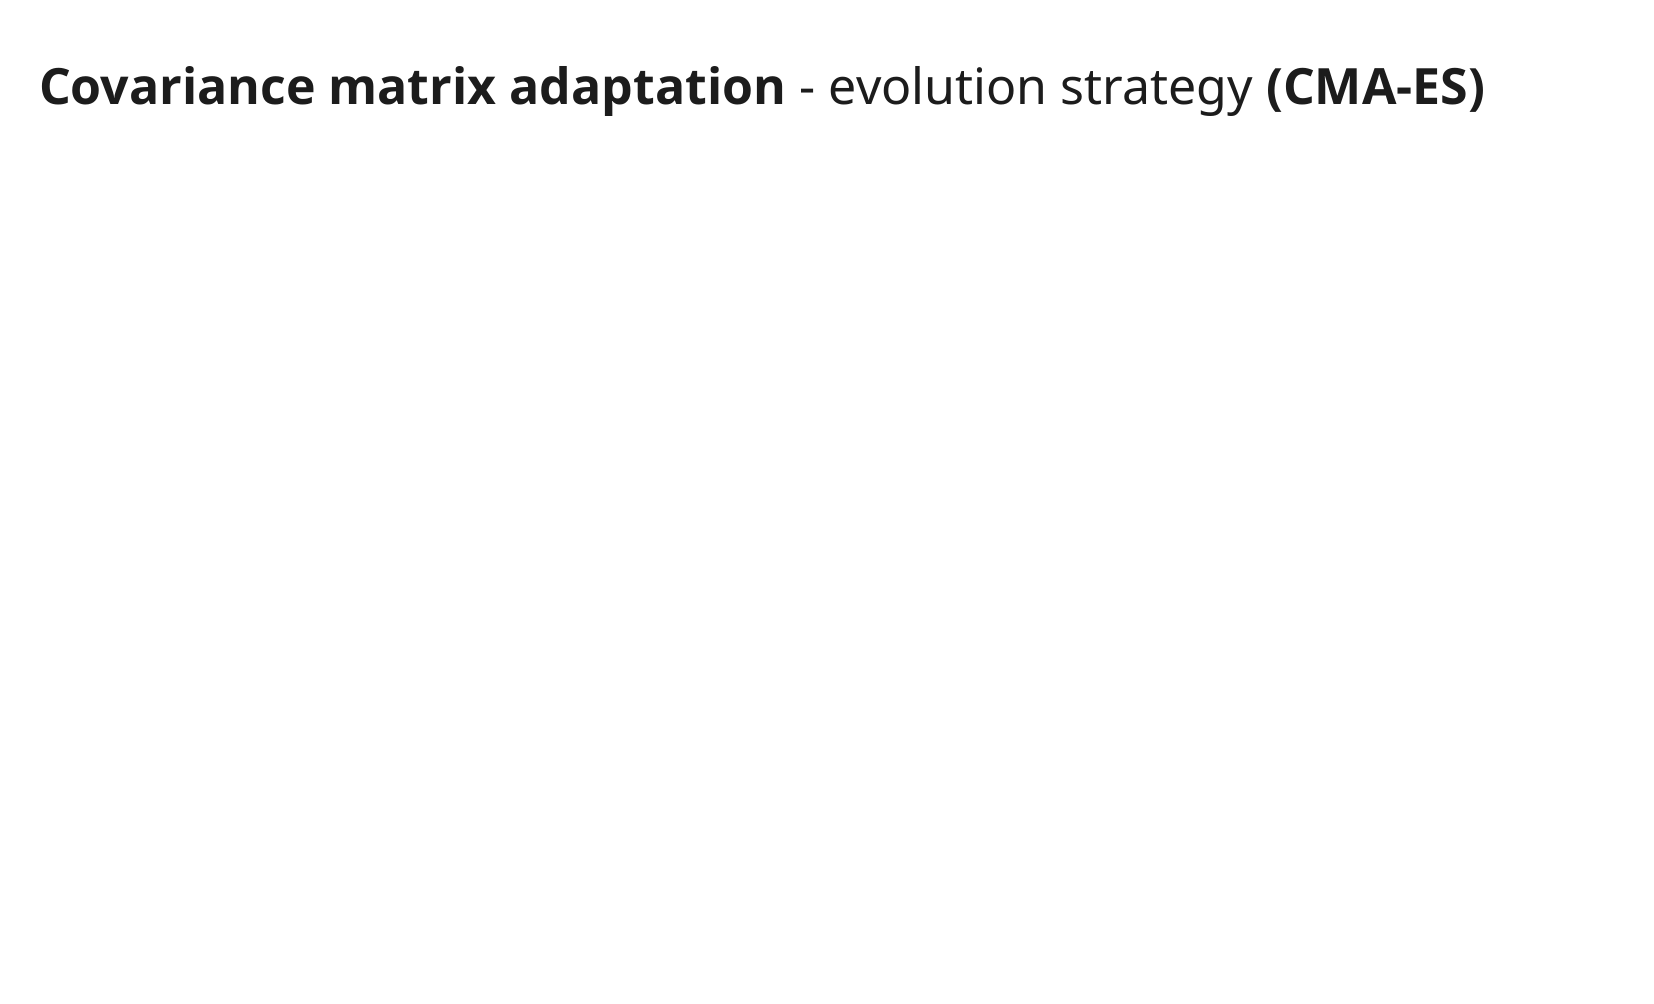

Covariance matrix adaptation - evolution strategy (CMA-ES)